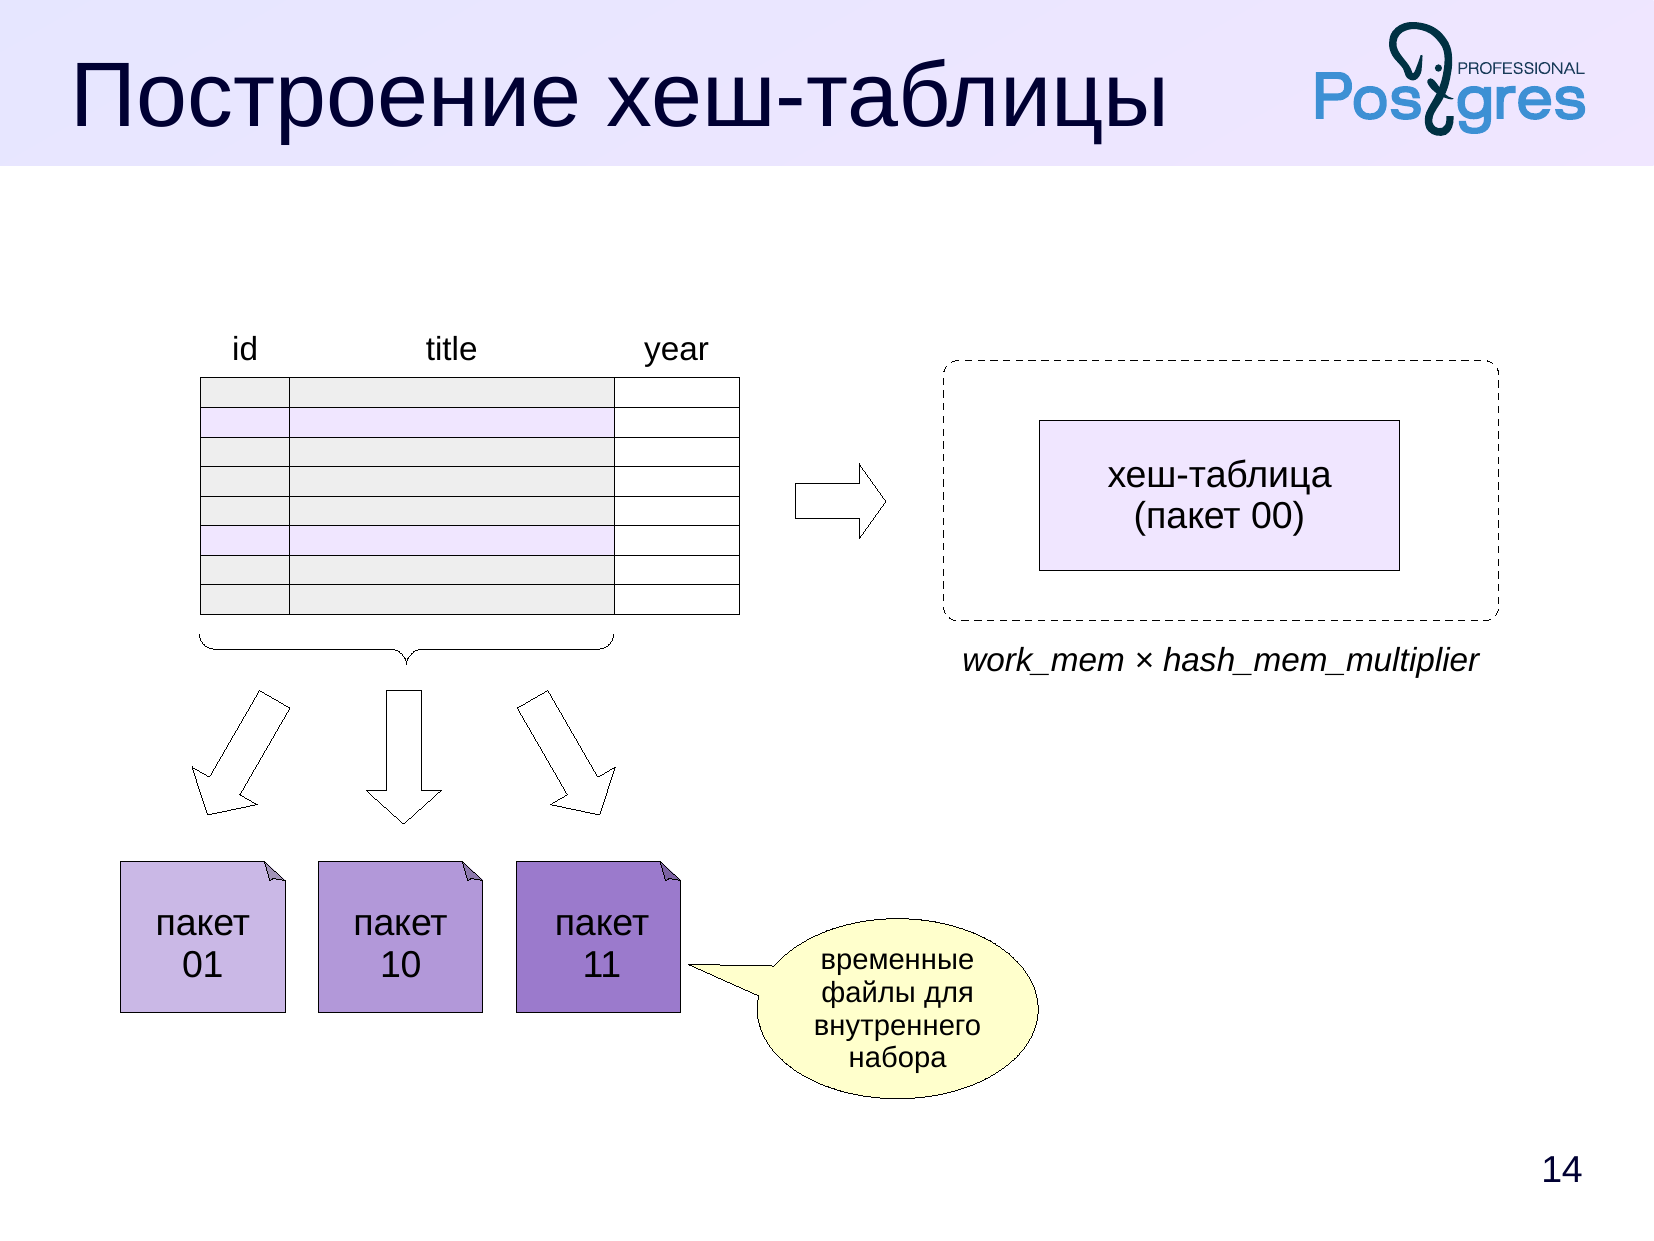

# Построение хеш-таблицы
id
title
year
хеш-таблица
(пакет 00)
work_mem × hash_mem_multiplier
пакет 01
пакет
10
пакет
11
временные
файлы для
внутреннего
набора